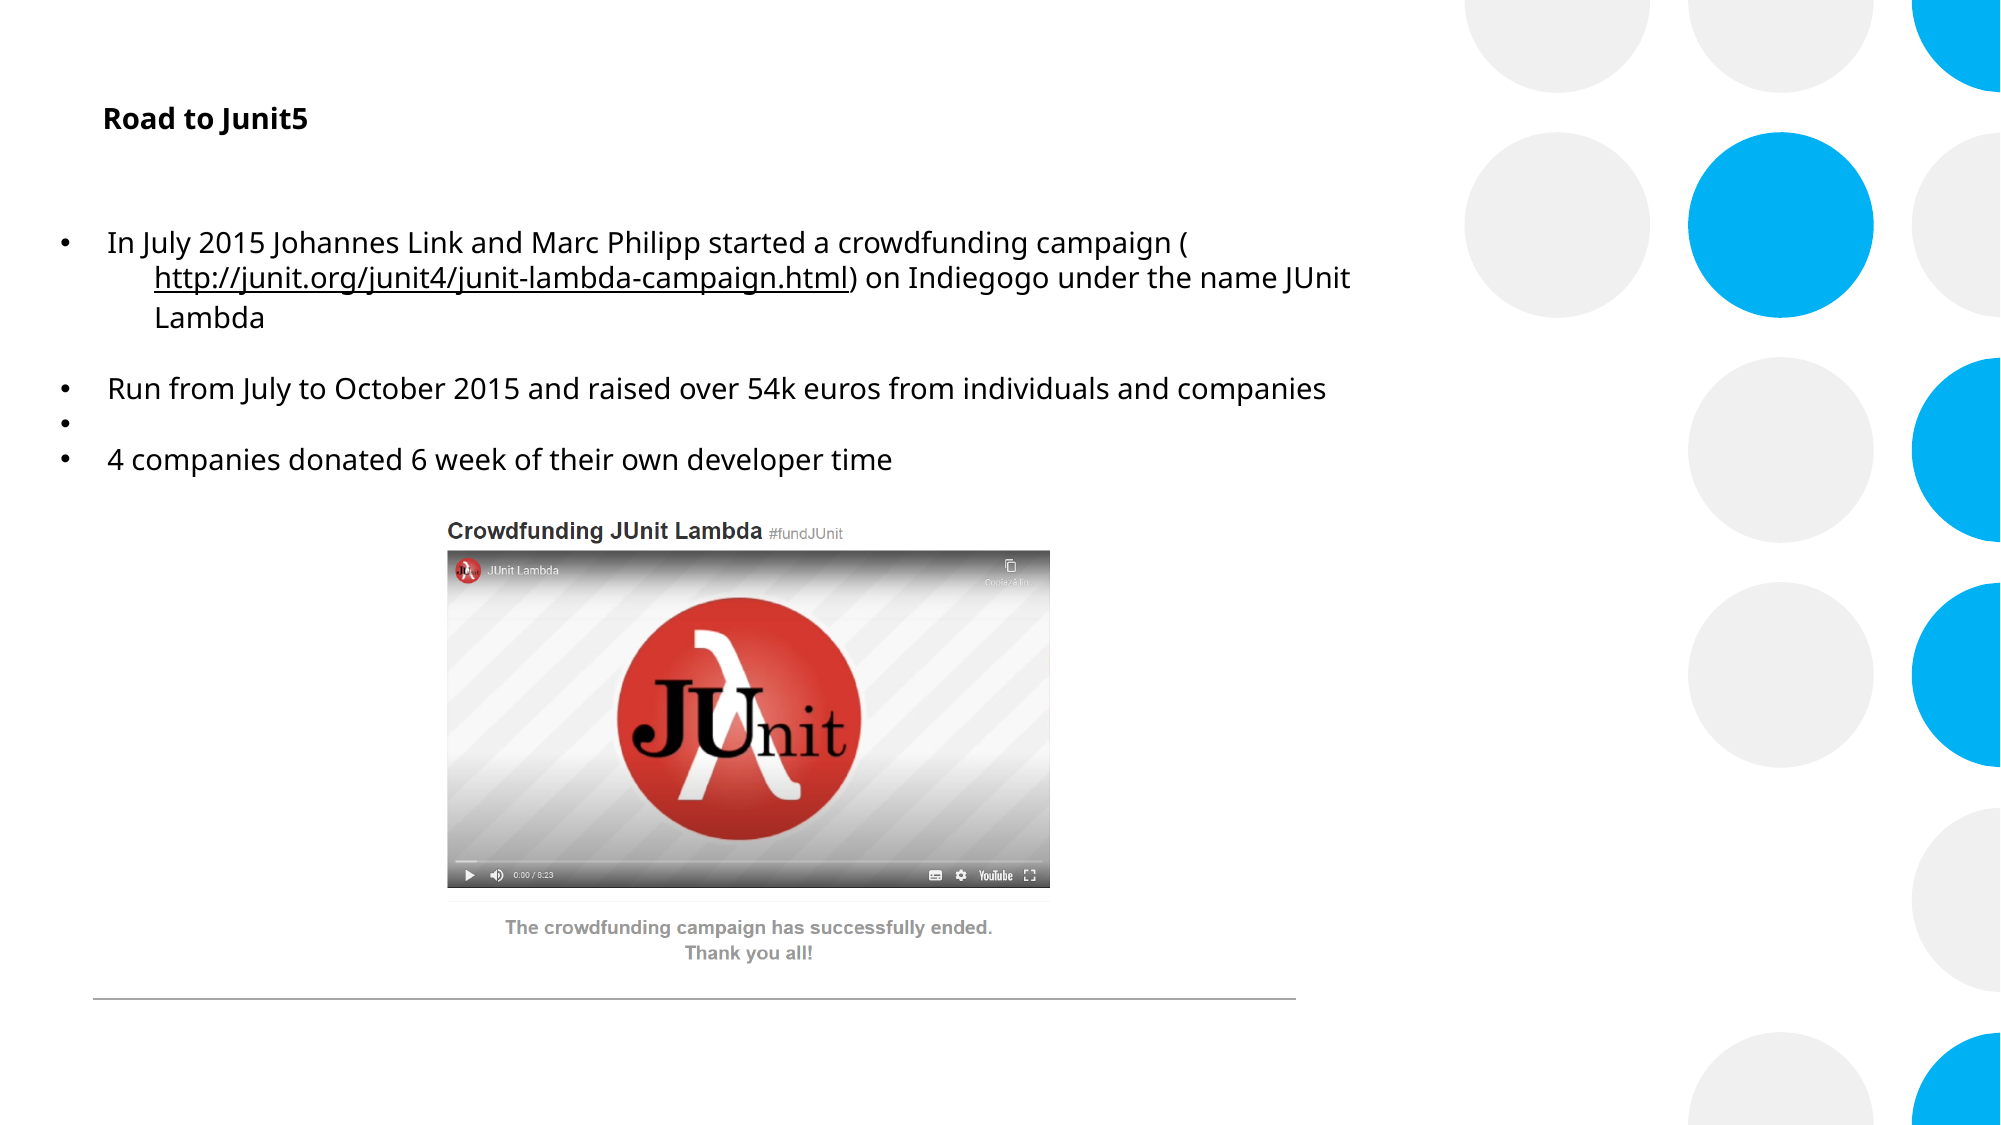

# Road to Junit5
In July 2015 Johannes Link and Marc Philipp started a crowdfunding campaign (http://junit.org/junit4/junit-lambda-campaign.html) on Indiegogo under the name JUnit Lambda
Run from July to October 2015 and raised over 54k euros from individuals and companies
4 companies donated 6 week of their own developer time